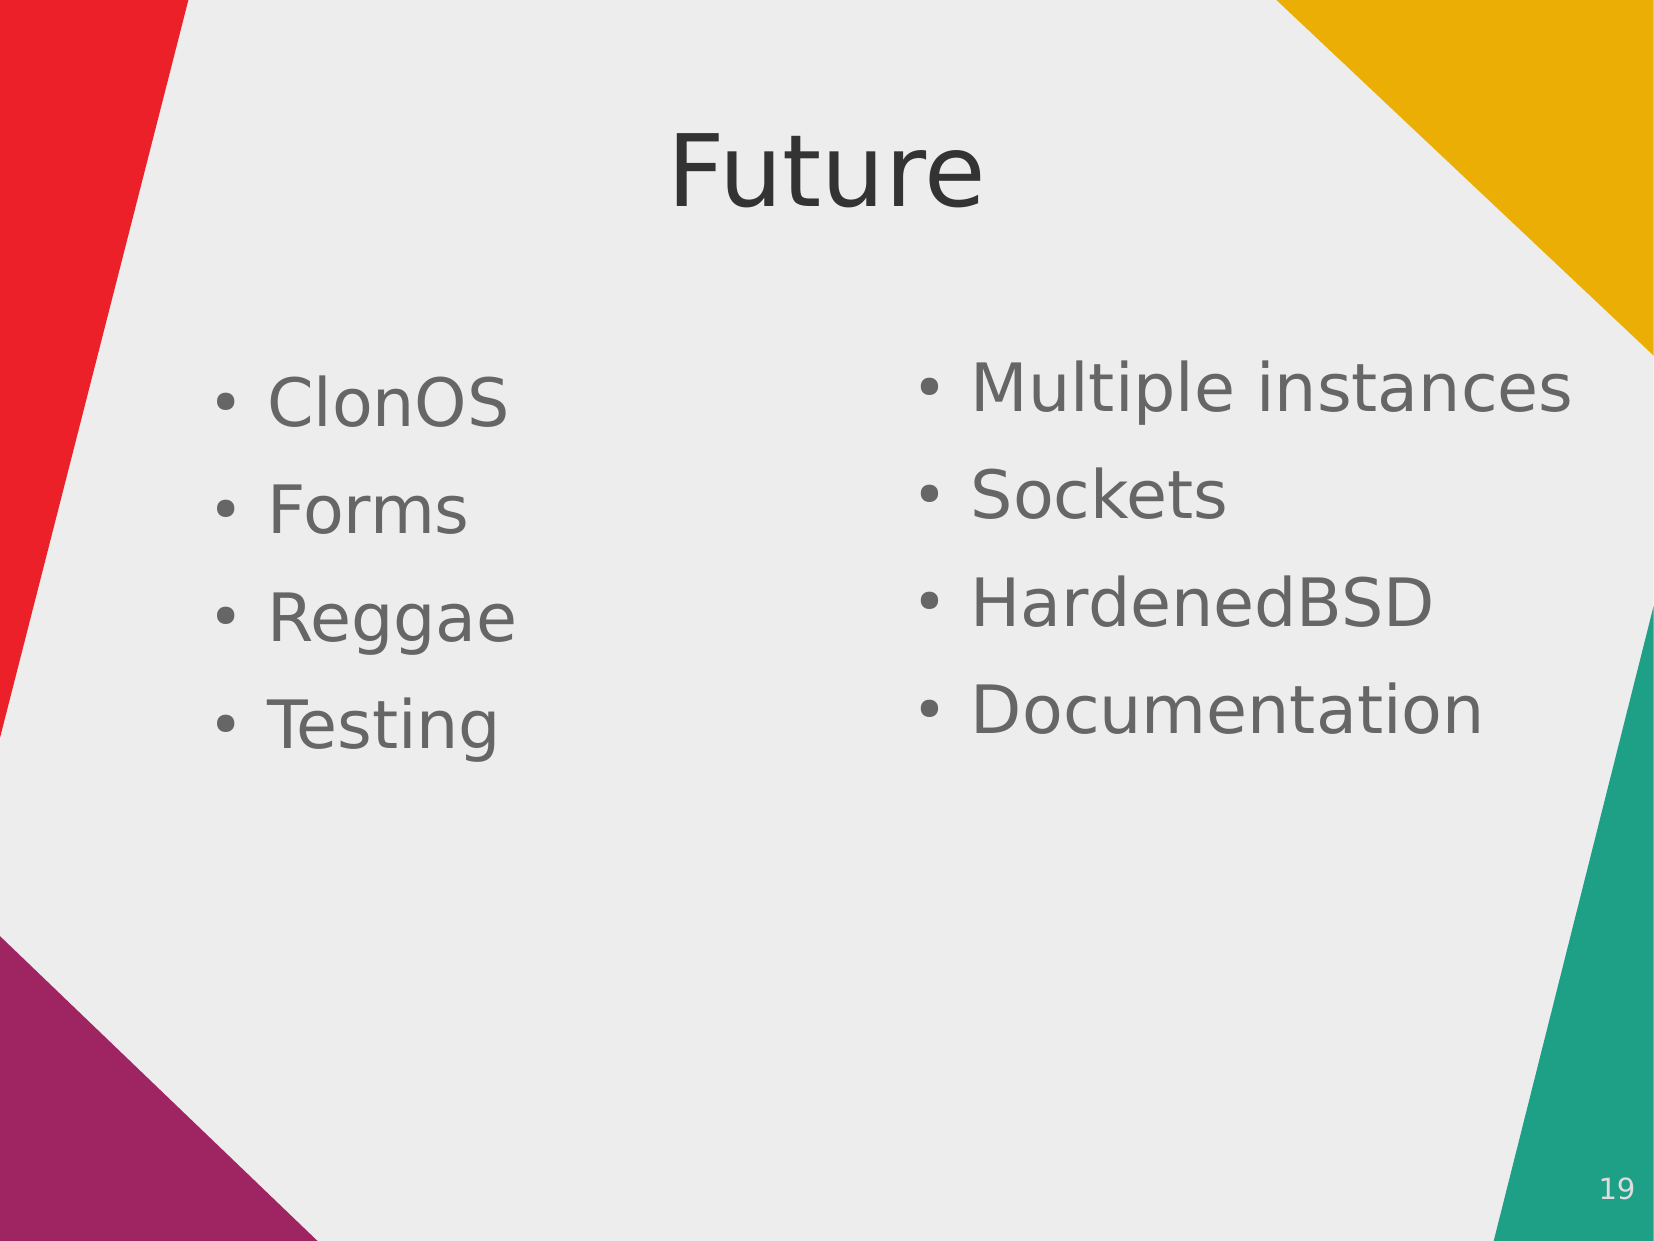

# Future
Multiple instances
Sockets
HardenedBSD
Documentation
ClonOS
Forms
Reggae
Testing
19